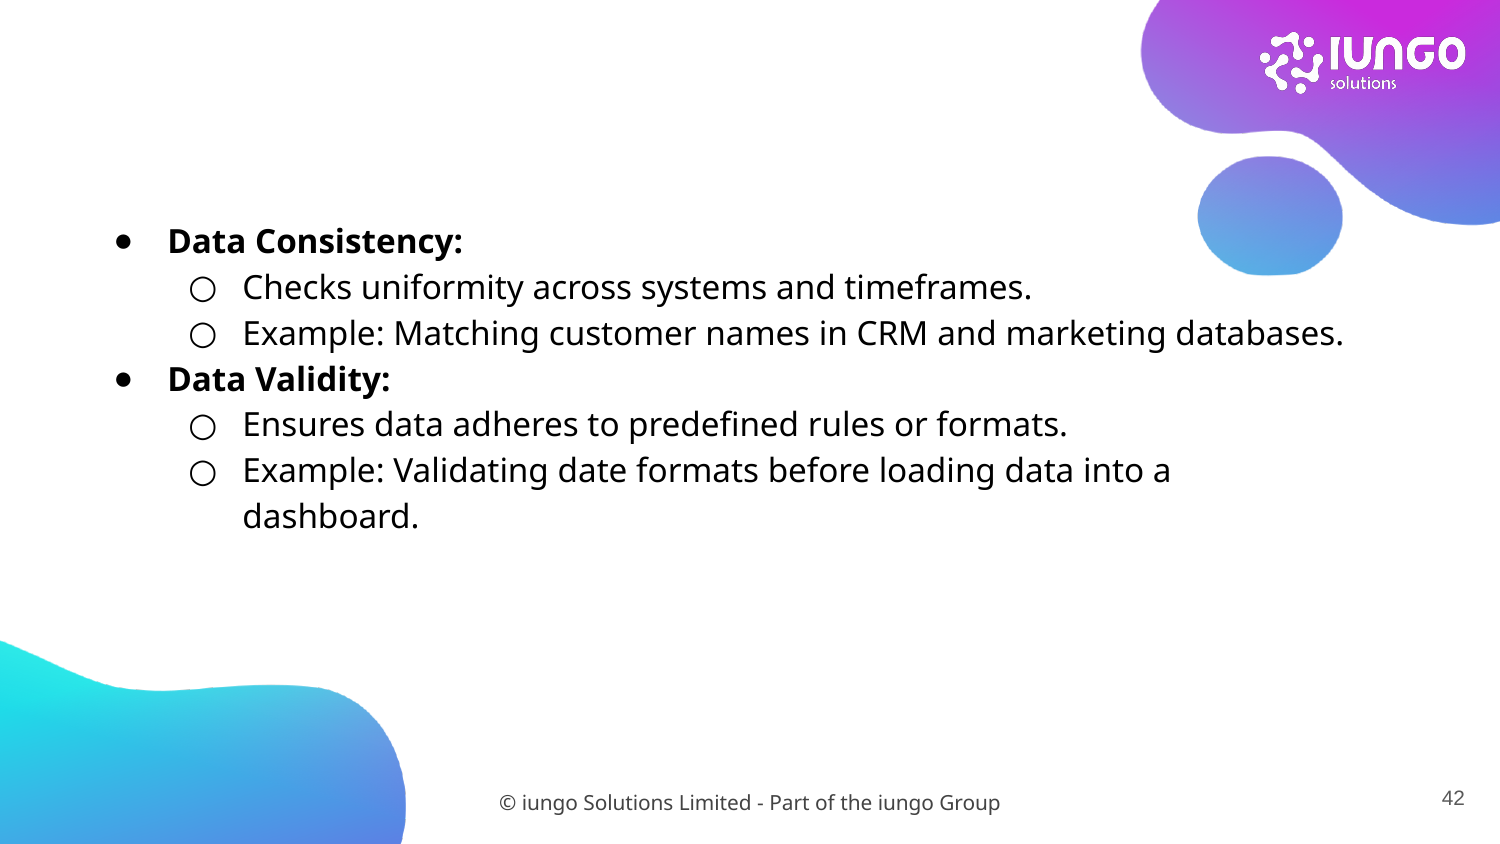

# Data Consistency:
Checks uniformity across systems and timeframes.
Example: Matching customer names in CRM and marketing databases.
Data Validity:
Ensures data adheres to predefined rules or formats.
Example: Validating date formats before loading data into a dashboard.